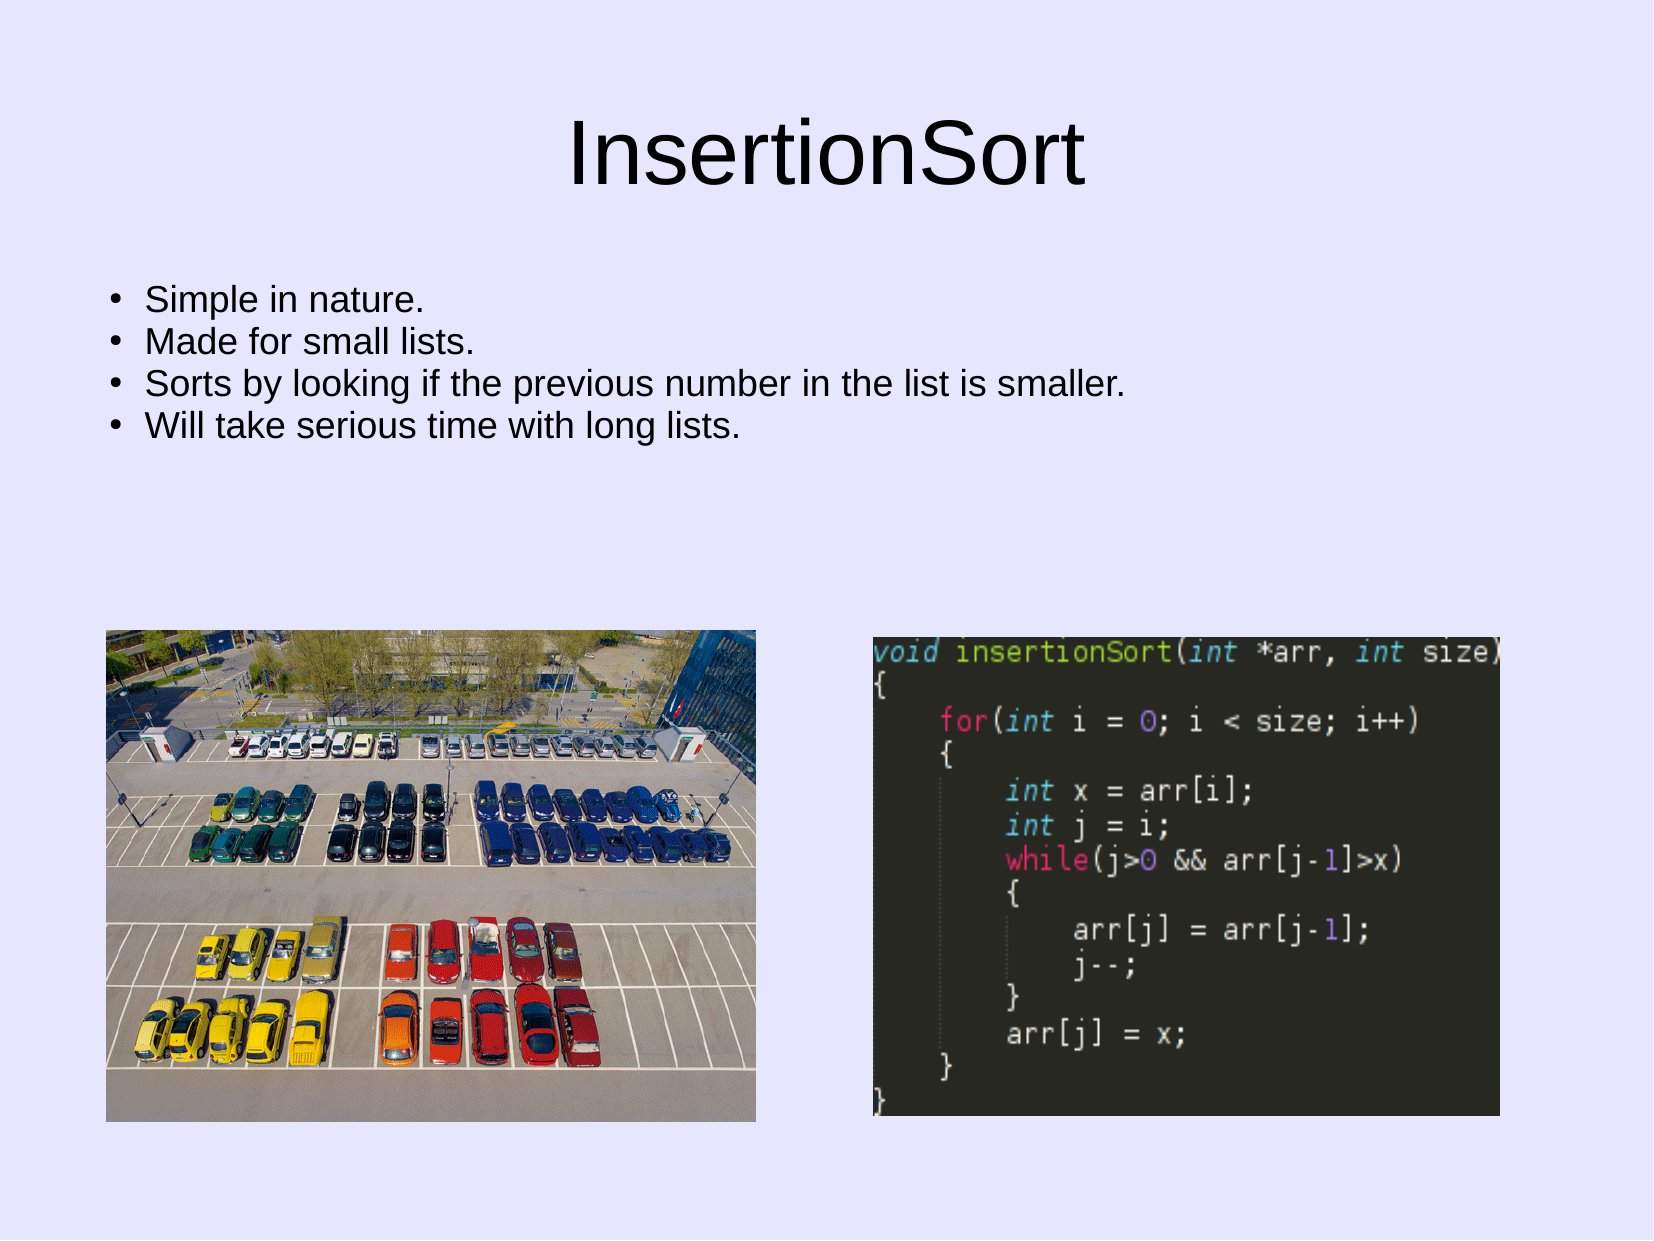

# InsertionSort
Simple in nature.
Made for small lists.
Sorts by looking if the previous number in the list is smaller.
Will take serious time with long lists.